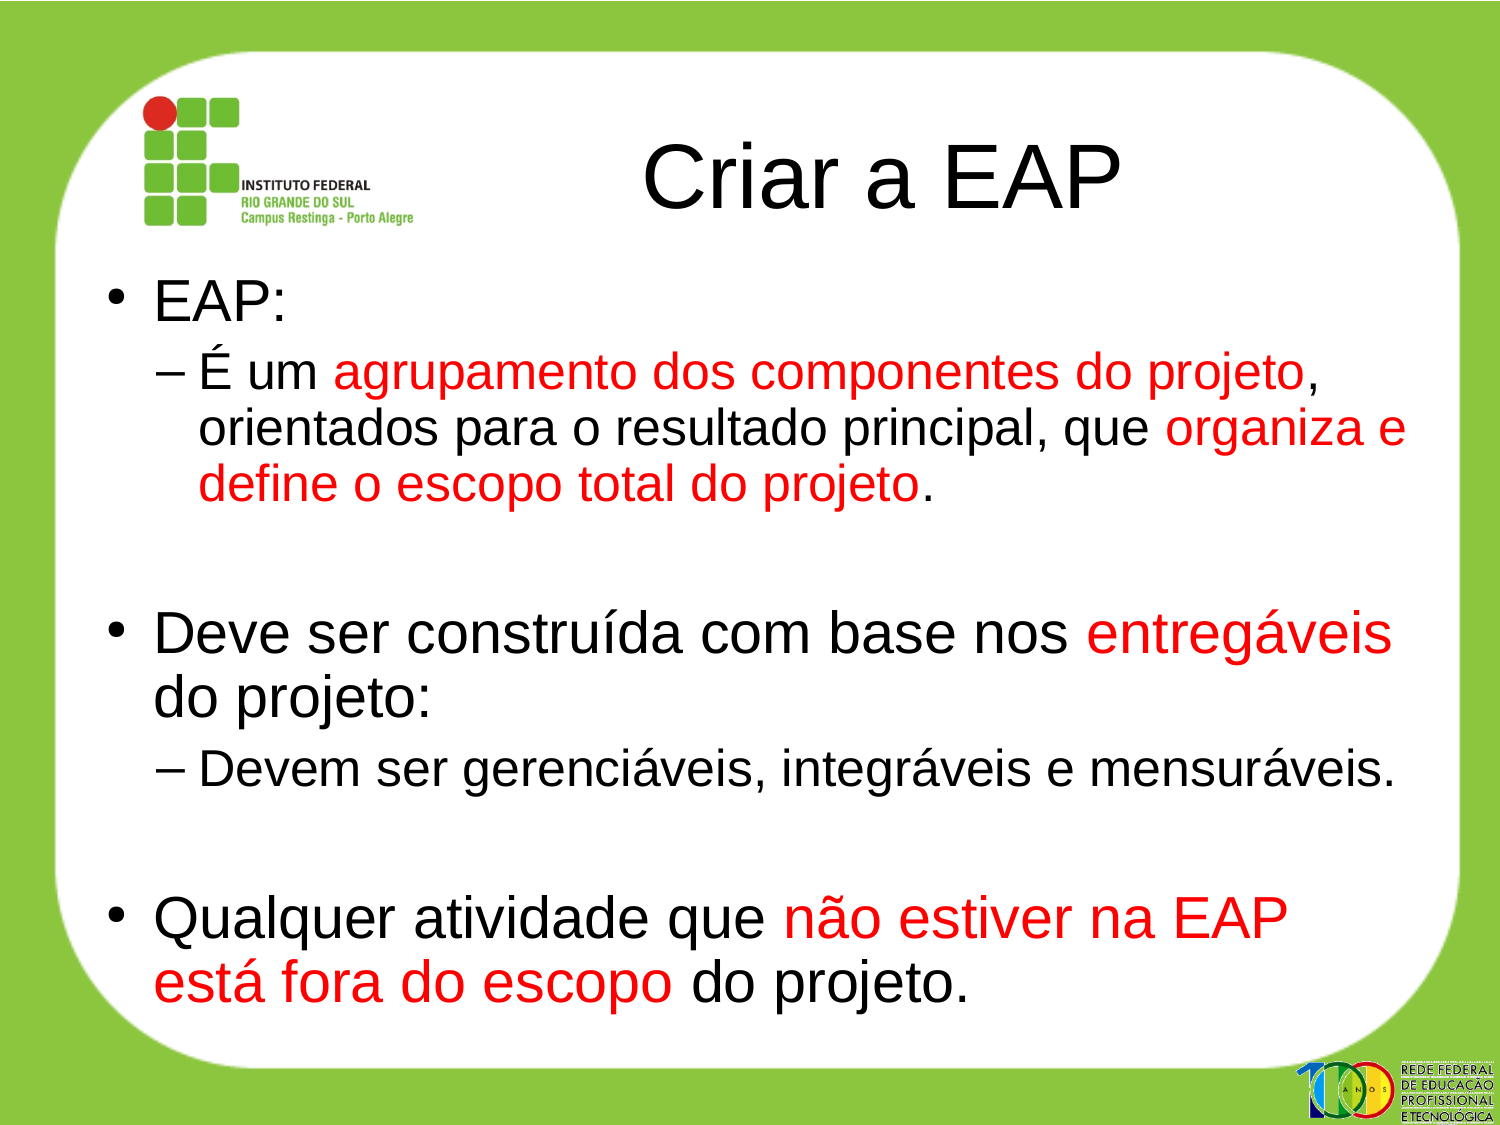

# Criar a EAP
EAP:
É um agrupamento dos componentes do projeto, orientados para o resultado principal, que organiza e define o escopo total do projeto.
Deve ser construída com base nos entregáveis do projeto:
Devem ser gerenciáveis, integráveis e mensuráveis.
Qualquer atividade que não estiver na EAP está fora do escopo do projeto.